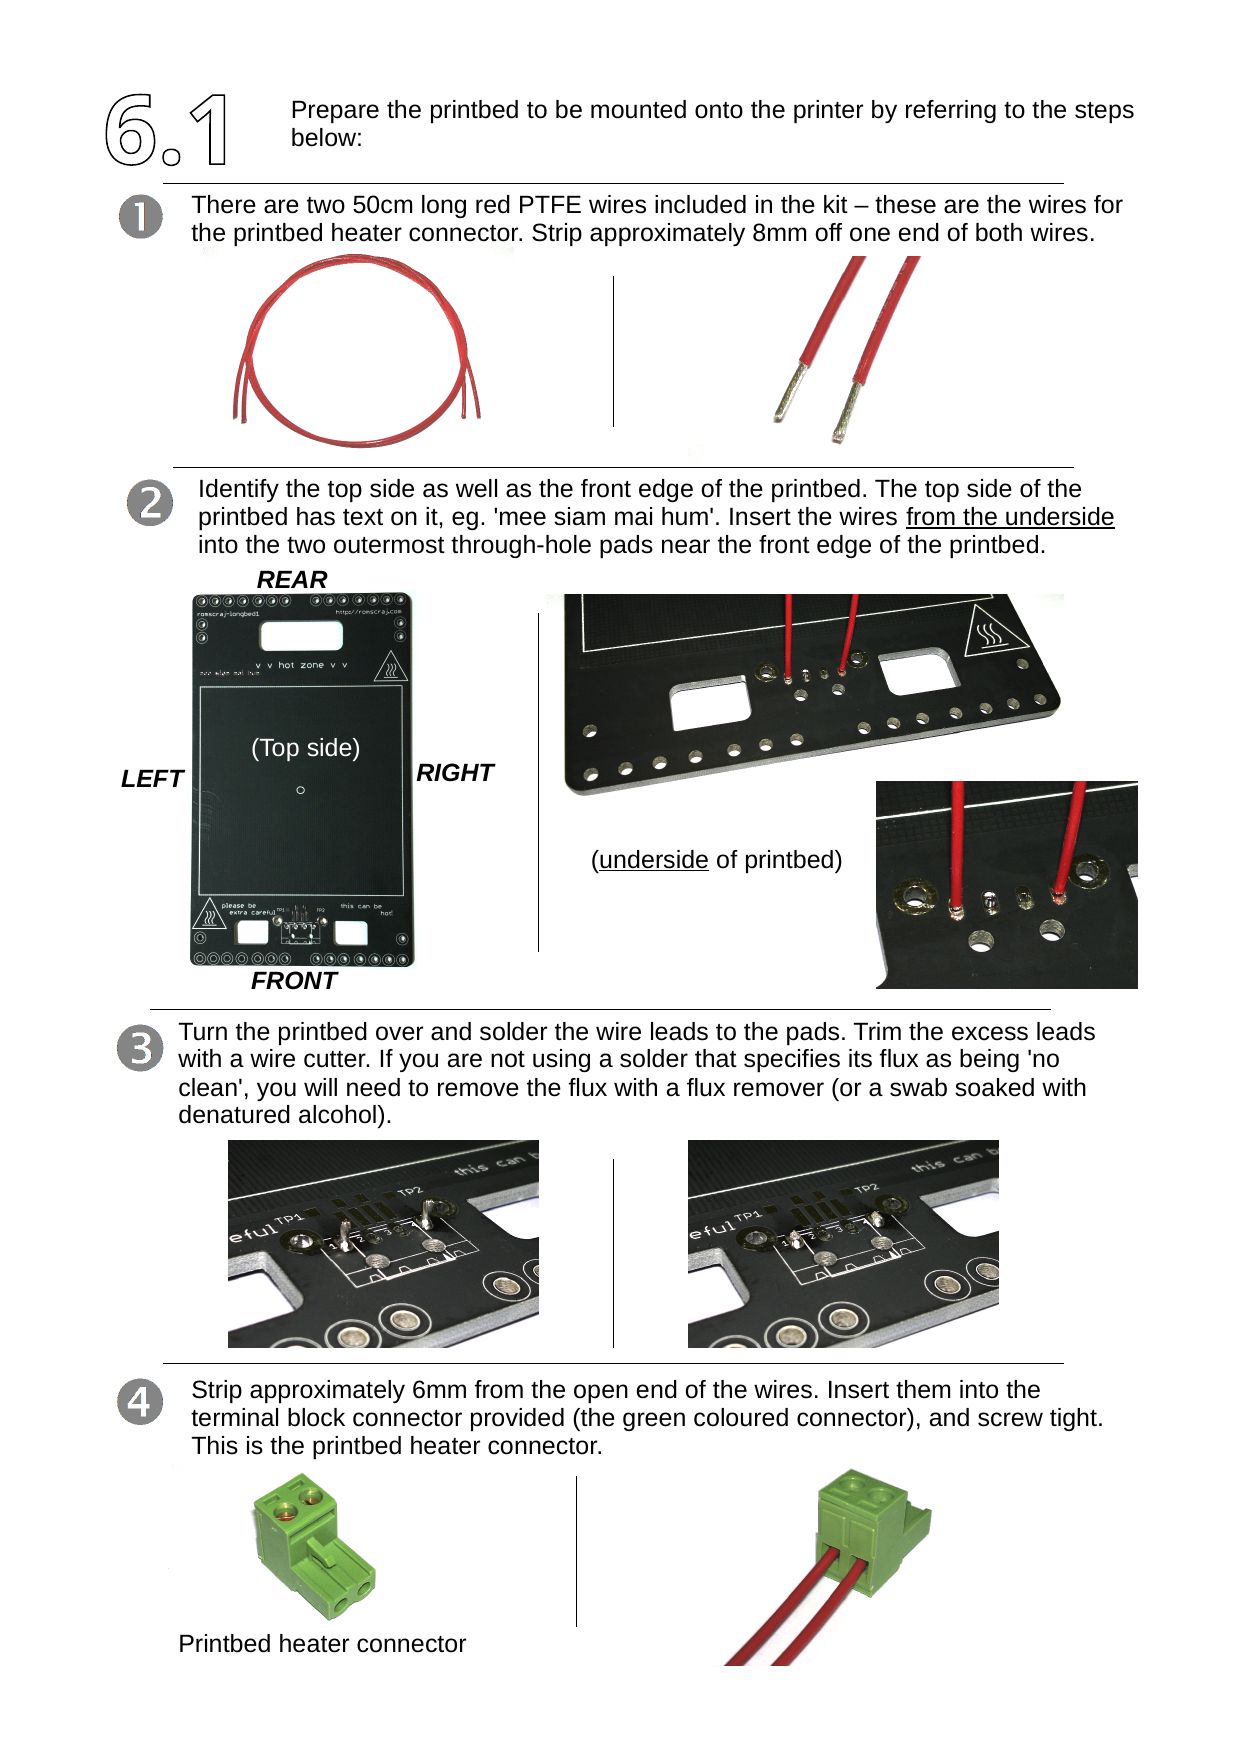

Prepare the printbed to be mounted onto the printer by referring to the steps below:
6.1
There are two 50cm long red PTFE wires included in the kit – these are the wires for the printbed heater connector. Strip approximately 8mm off one end of both wires.
Identify the top side as well as the front edge of the printbed. The top side of the printbed has text on it, eg. 'mee siam mai hum'. Insert the wires from the underside into the two outermost through-hole pads near the front edge of the printbed.
REAR
(Top side)
RIGHT
LEFT
(underside of printbed)
FRONT
Turn the printbed over and solder the wire leads to the pads. Trim the excess leads with a wire cutter. If you are not using a solder that specifies its flux as being 'no clean', you will need to remove the flux with a flux remover (or a swab soaked with denatured alcohol).
Strip approximately 6mm from the open end of the wires. Insert them into the terminal block connector provided (the green coloured connector), and screw tight. This is the printbed heater connector.
Printbed heater connector